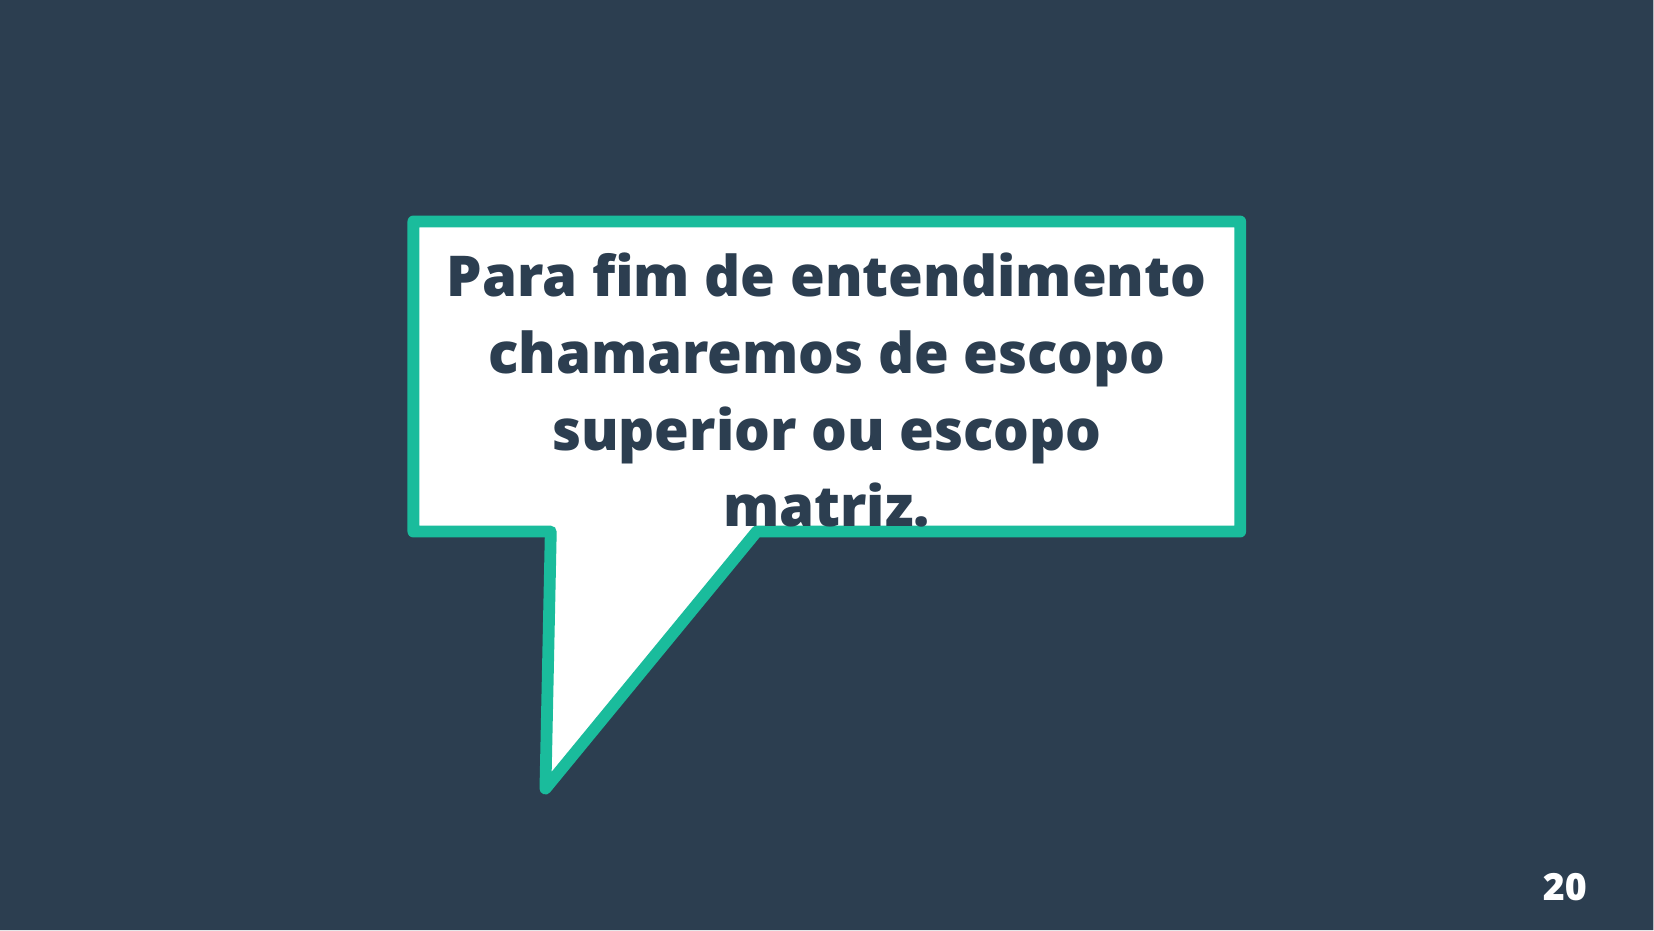

# Para fim de entendimento chamaremos de escopo superior ou escopo matriz.
20